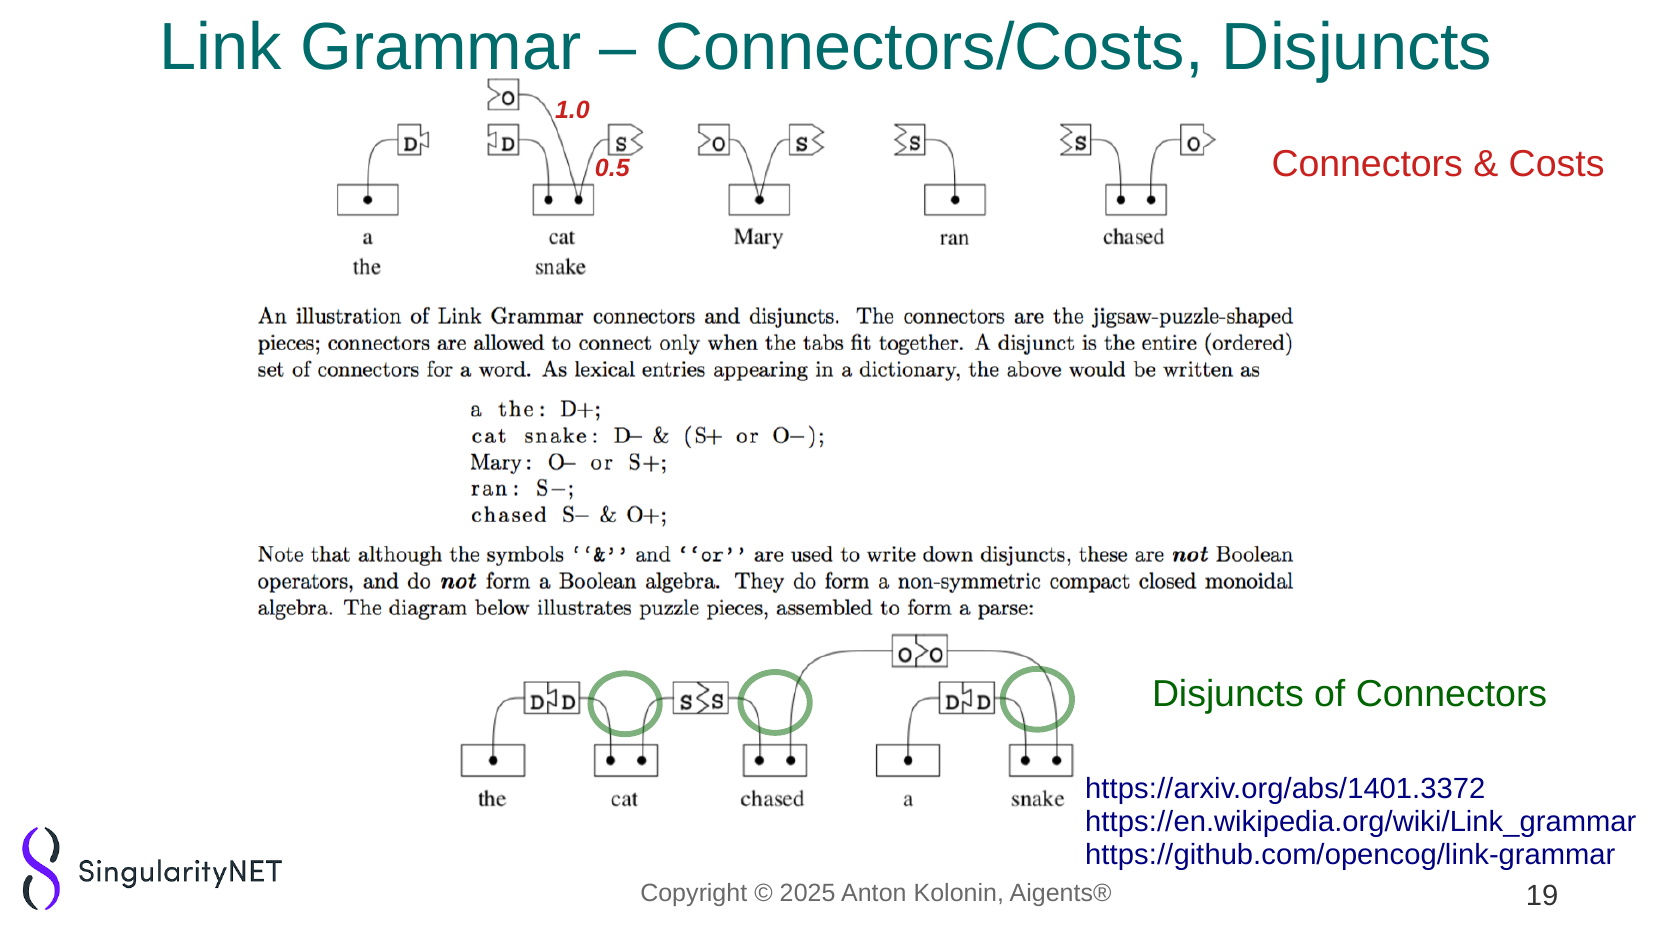

Link Grammar – Connectors/Costs, Disjuncts
1.0
Connectors & Costs
0.5
Disjuncts of Connectors
https://arxiv.org/abs/1401.3372
https://en.wikipedia.org/wiki/Link_grammar
https://github.com/opencog/link-grammar
Copyright © 2025 Anton Kolonin, Aigents®
19